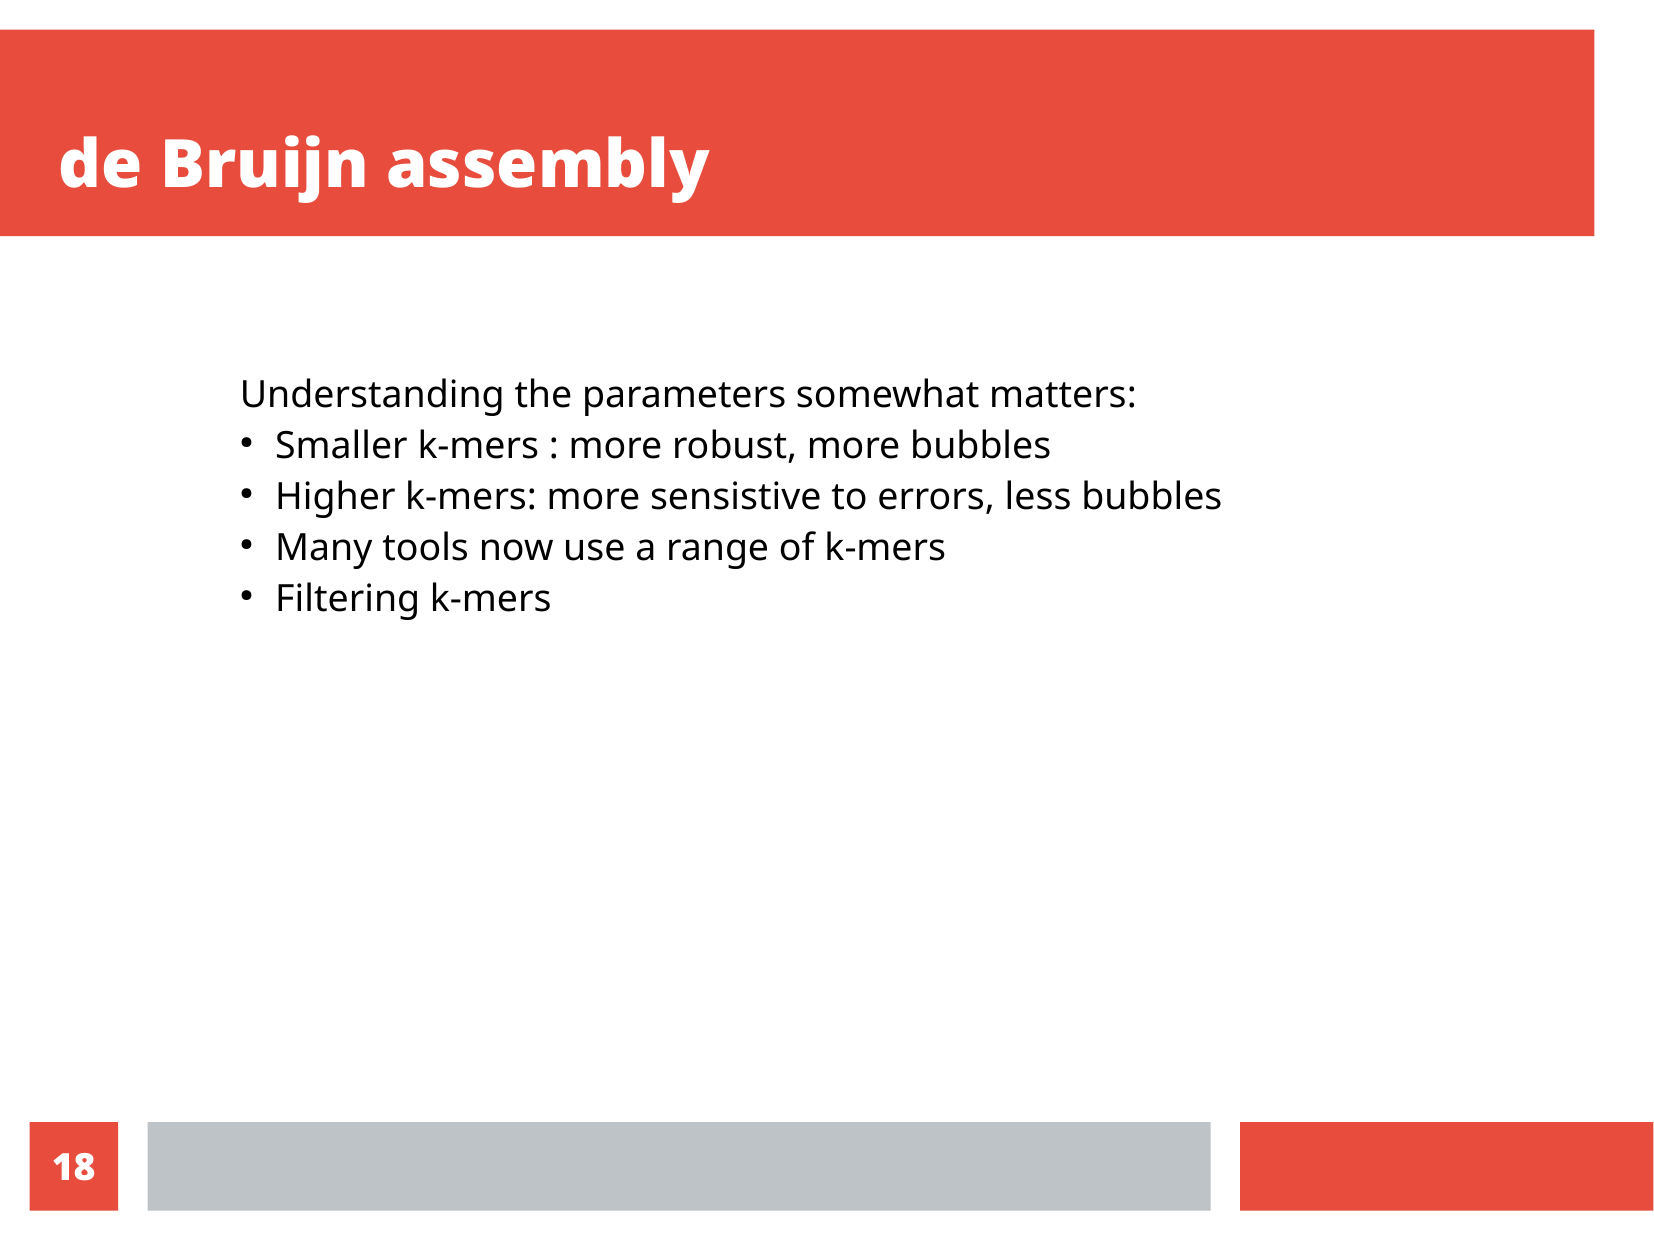

# de Bruijn assembly
Understanding the parameters somewhat matters:
Smaller k-mers : more robust, more bubbles
Higher k-mers: more sensistive to errors, less bubbles
Many tools now use a range of k-mers
Filtering k-mers
18